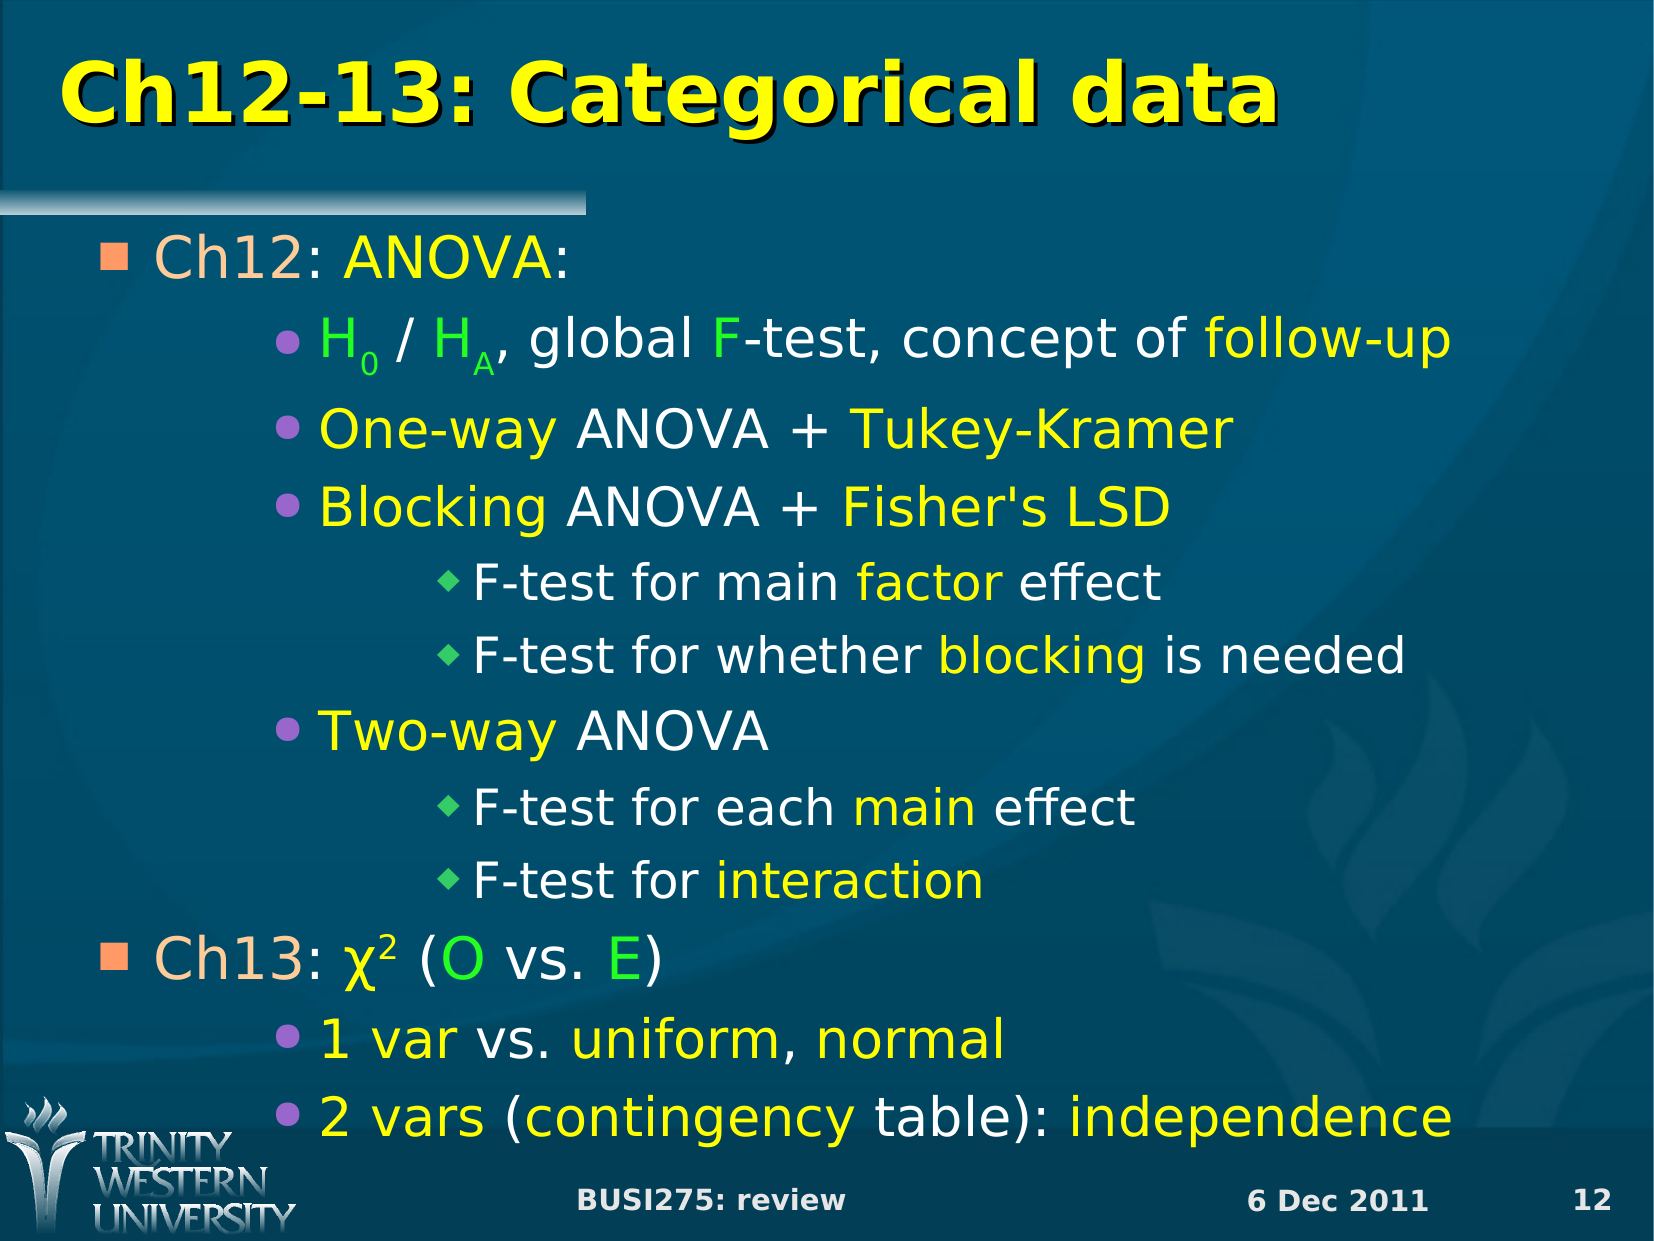

# Ch12-13: Categorical data
Ch12: ANOVA:
H0 / HA, global F-test, concept of follow-up
One-way ANOVA + Tukey-Kramer
Blocking ANOVA + Fisher's LSD
F-test for main factor effect
F-test for whether blocking is needed
Two-way ANOVA
F-test for each main effect
F-test for interaction
Ch13: χ2 (O vs. E)
1 var vs. uniform, normal
2 vars (contingency table): independence
BUSI275: review
6 Dec 2011
12